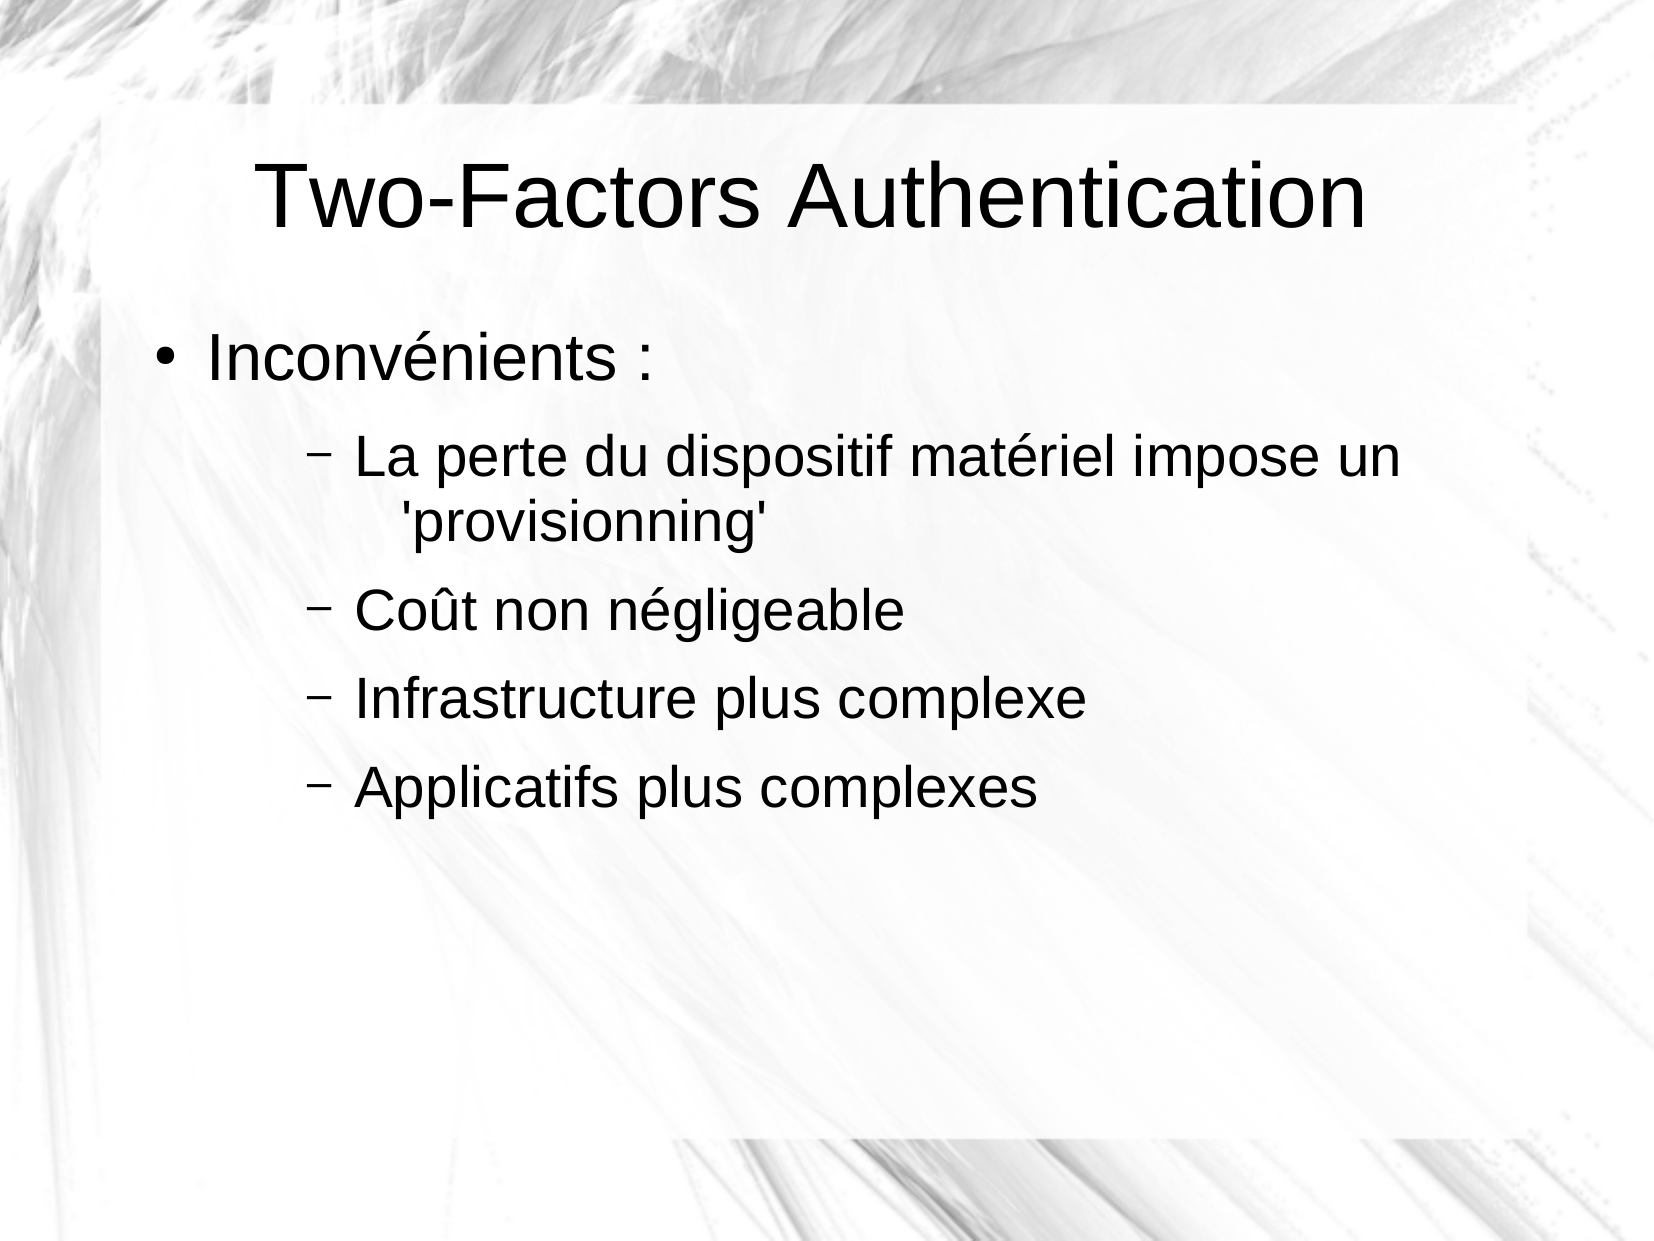

# Two-Factors Authentication
Inconvénients :
La perte du dispositif matériel impose un 'provisionning'
Coût non négligeable
Infrastructure plus complexe
Applicatifs plus complexes